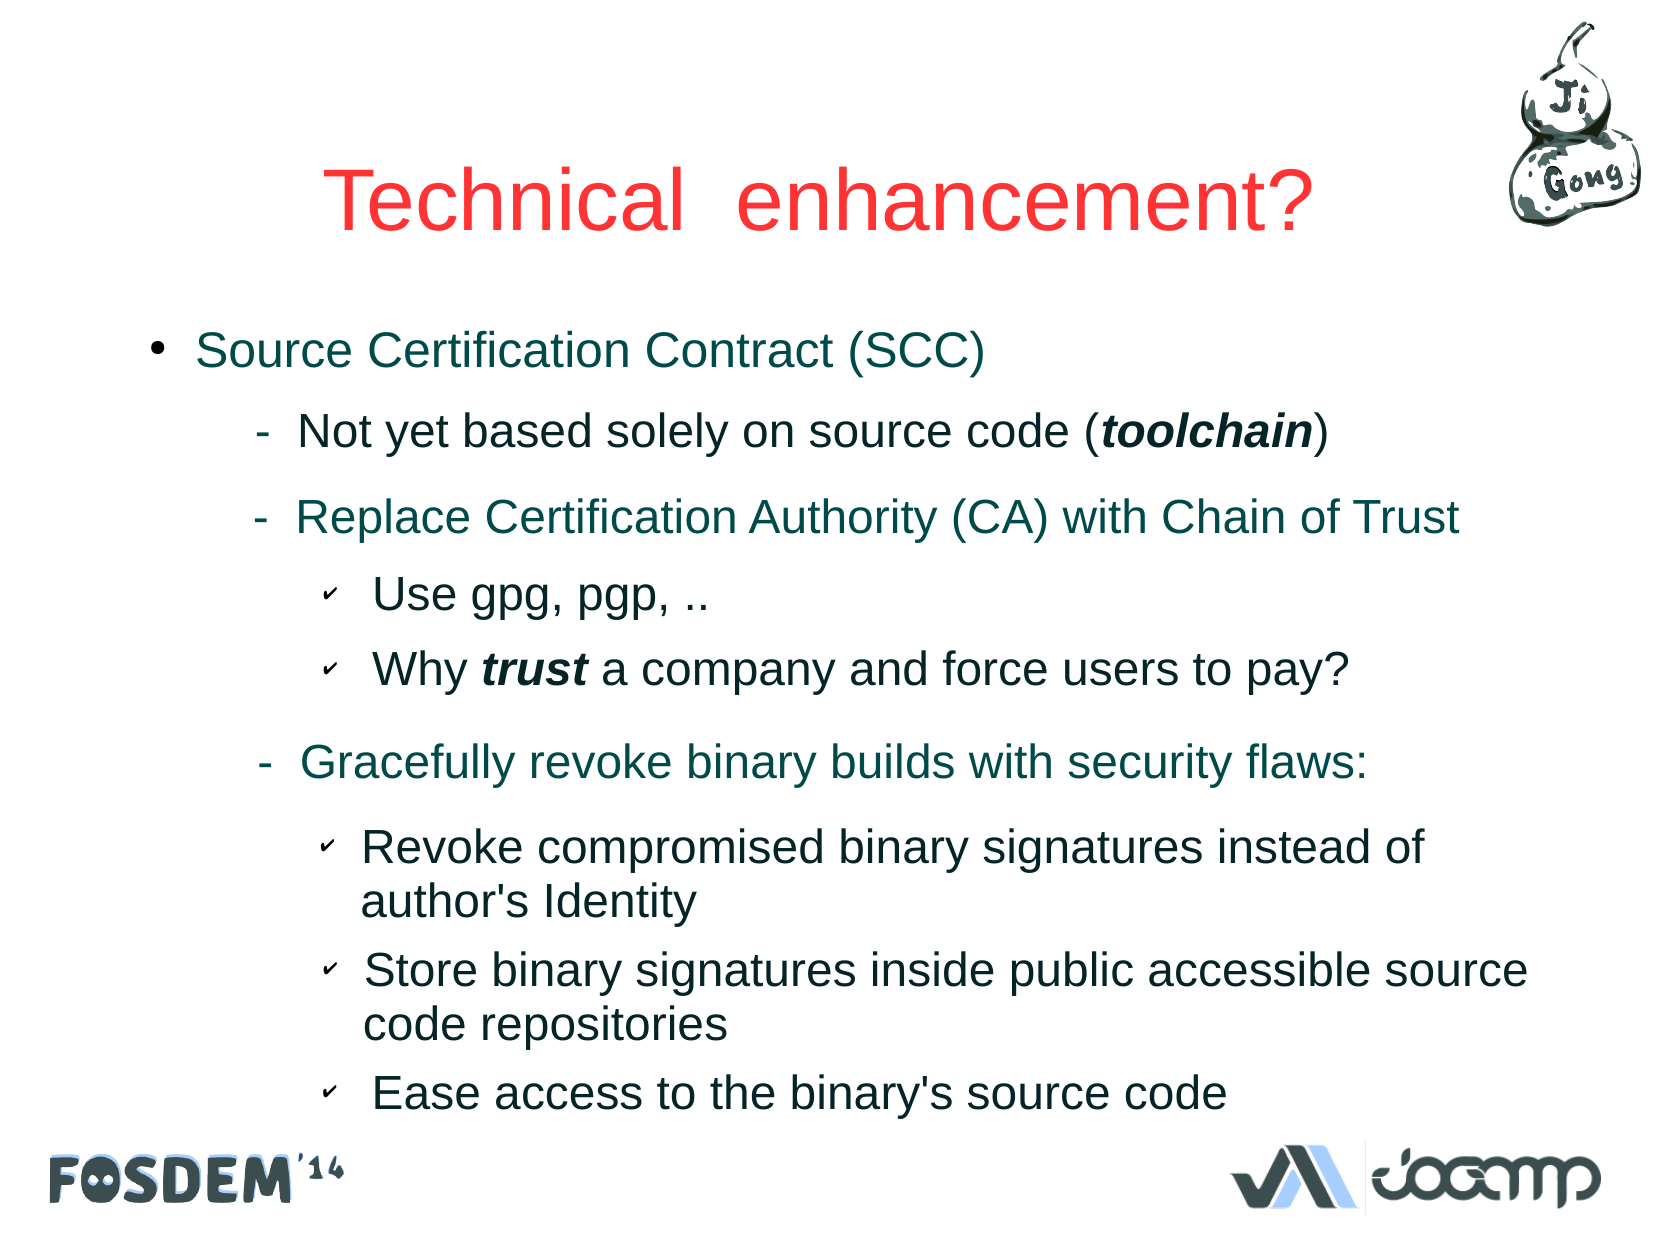

# Technical enhancement?
 Source Certification Contract (SCC)
- Not yet based solely on source code (toolchain)
 - Replace Certification Authority (CA) with Chain of Trust
 Use gpg, pgp, ..
 Why trust a company and force users to pay?
- Gracefully revoke binary builds with security flaws:
 Revoke compromised binary signatures instead of author's Identity
 Store binary signatures inside public accessible source code repositories
 Ease access to the binary's source code